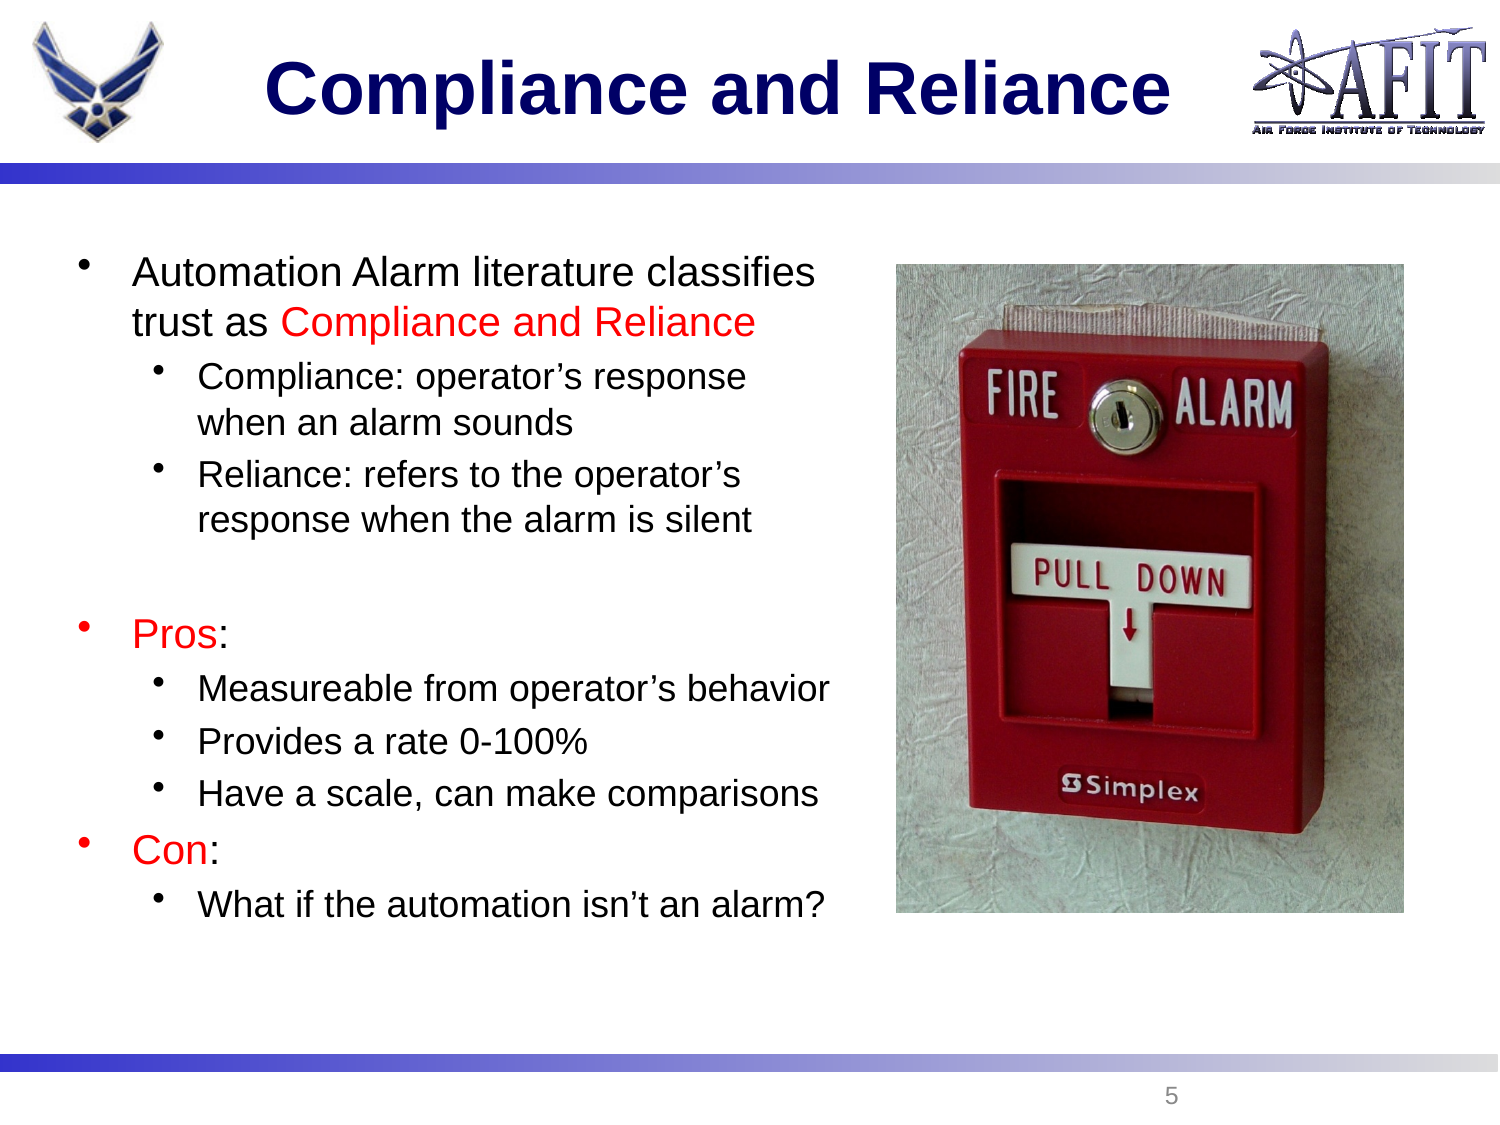

# Compliance and Reliance
Automation Alarm literature classifies trust as Compliance and Reliance
Compliance: operator’s response when an alarm sounds
Reliance: refers to the operator’s response when the alarm is silent
Pros:
Measureable from operator’s behavior
Provides a rate 0-100%
Have a scale, can make comparisons
Con:
What if the automation isn’t an alarm?